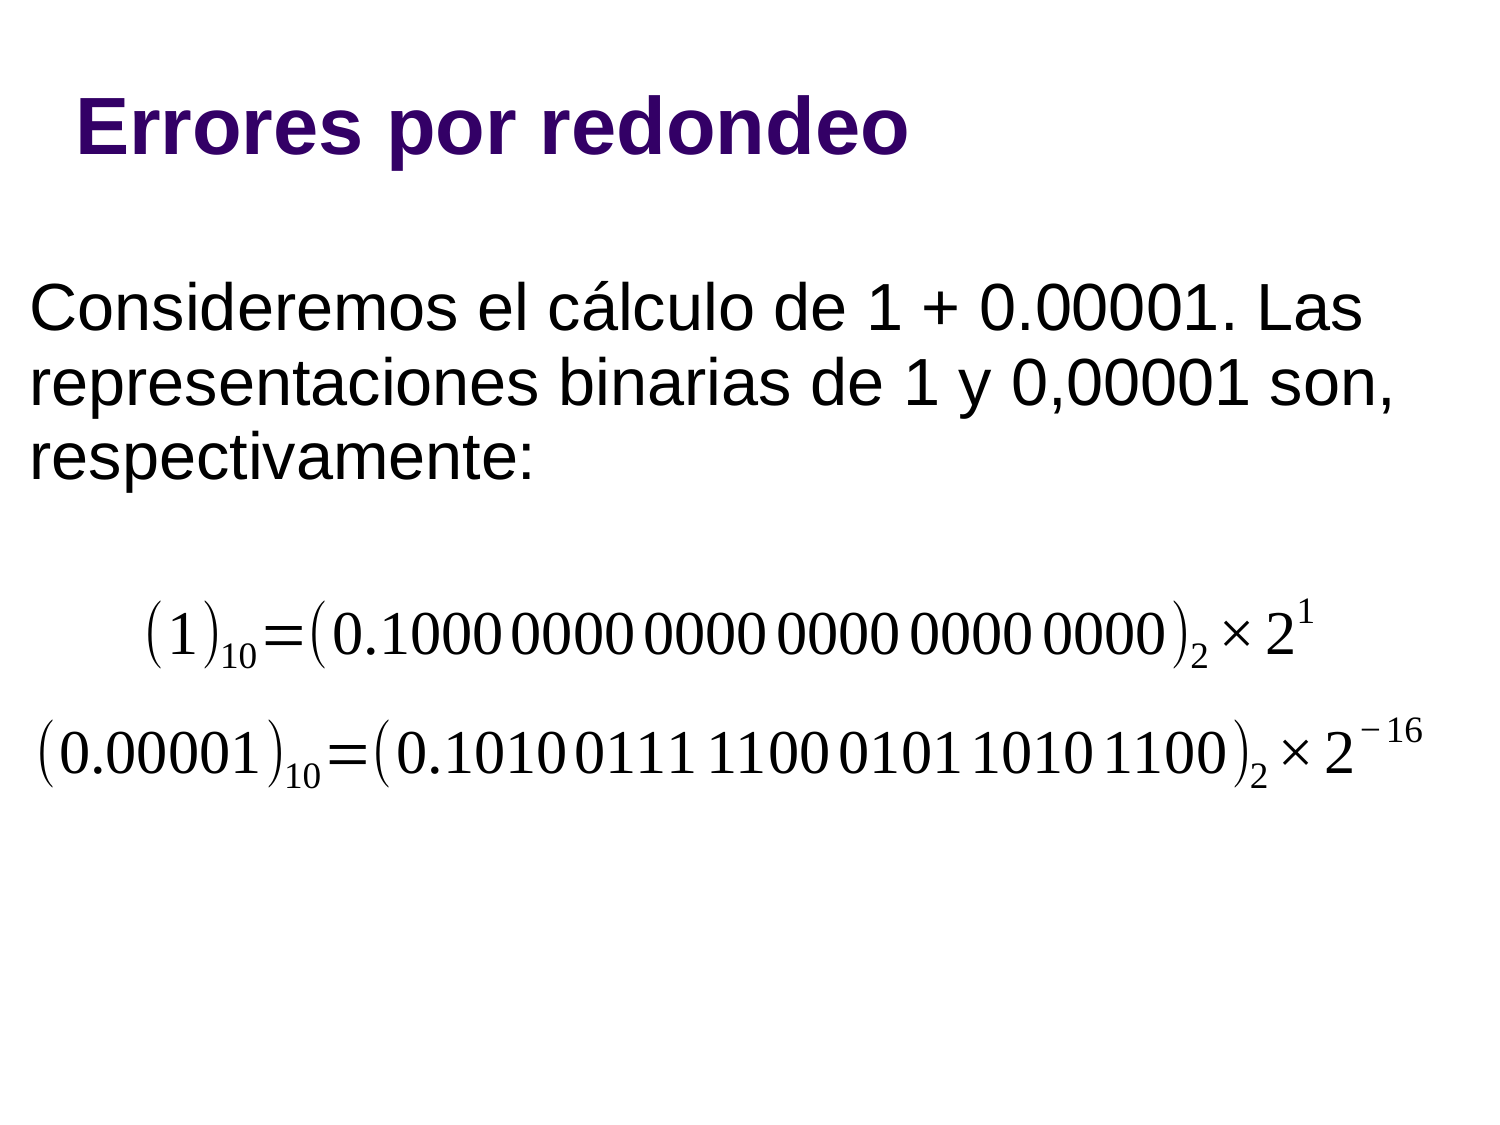

# Errores por redondeo
Consideremos el cálculo de 1 + 0.00001. Las representaciones binarias de 1 y 0,00001 son, respectivamente: